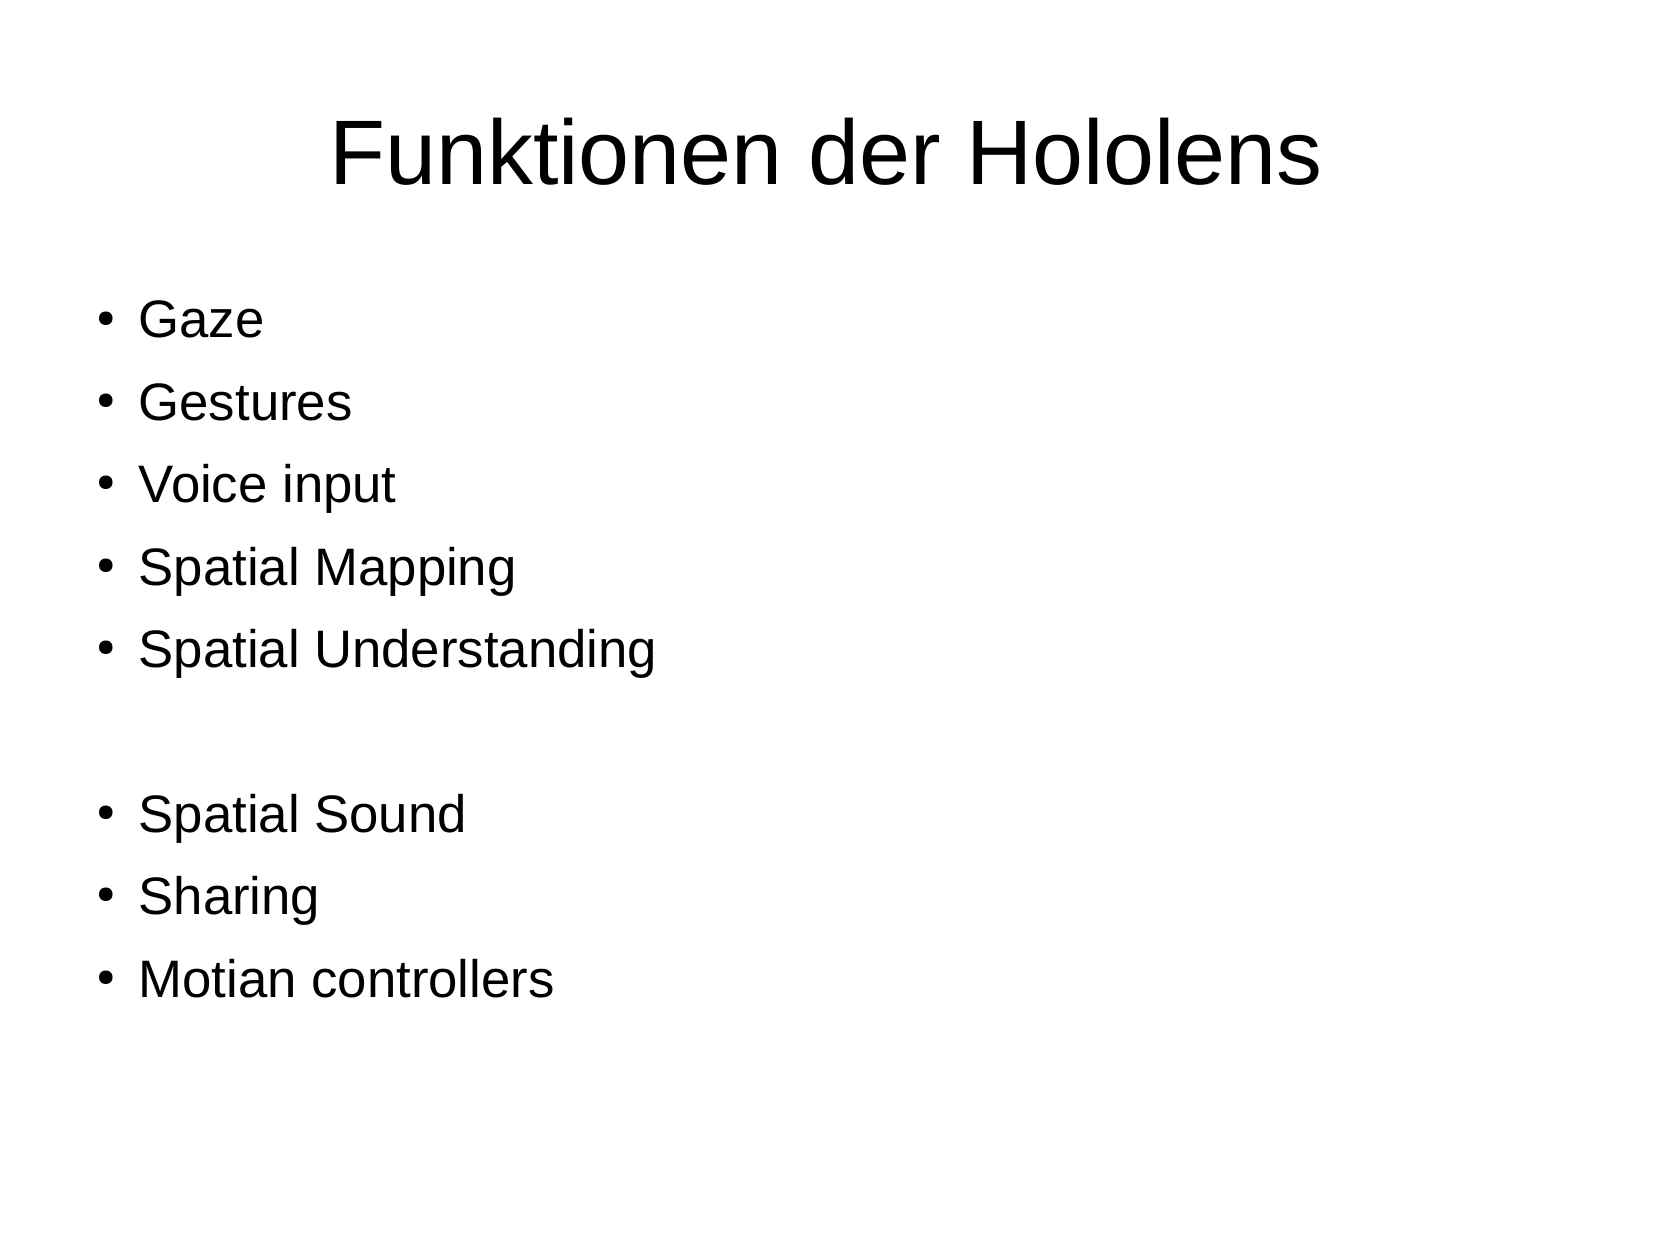

# Funktionen der Hololens
Gaze
Gestures
Voice input
Spatial Mapping
Spatial Understanding
Spatial Sound
Sharing
Motian controllers